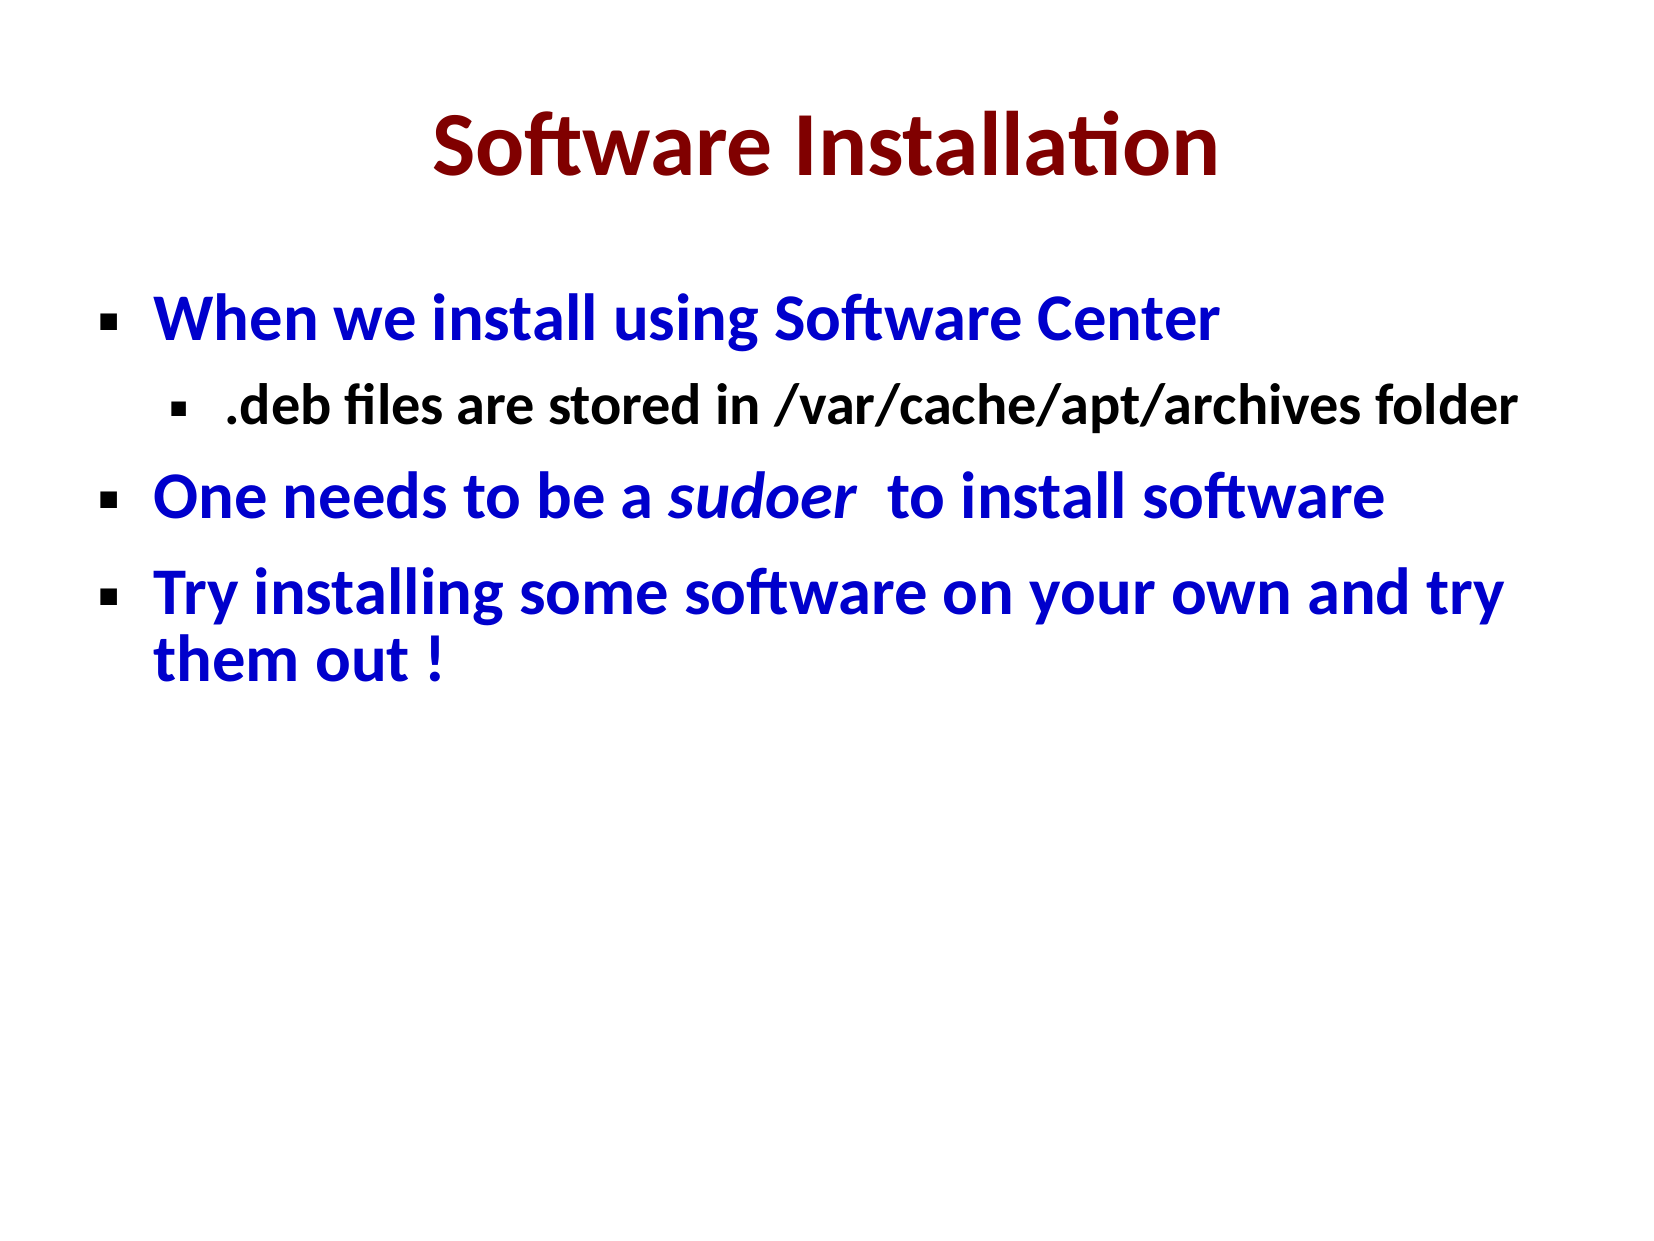

# Software Installation
When we install using Software Center
.deb files are stored in /var/cache/apt/archives folder
One needs to be a sudoer to install software
Try installing some software on your own and try them out !